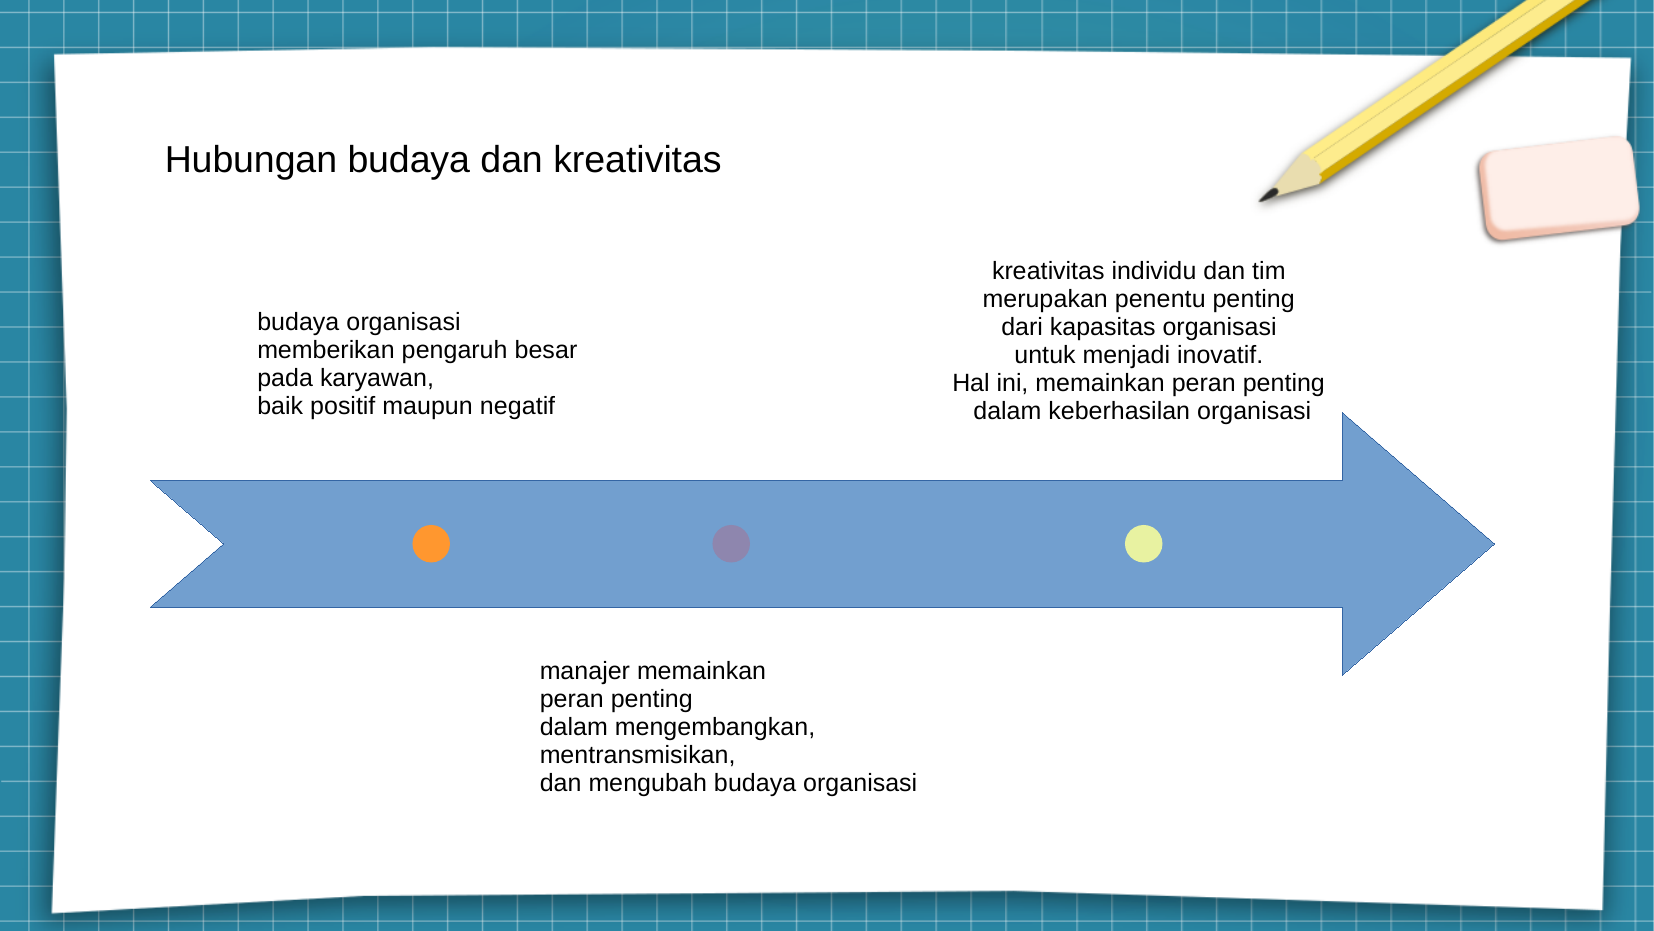

Hubungan budaya dan kreativitas
kreativitas individu dan tim
merupakan penentu penting
dari kapasitas organisasi
untuk menjadi inovatif.
Hal ini, memainkan peran penting
dalam keberhasilan organisasi
budaya organisasi
memberikan pengaruh besar
pada karyawan,
baik positif maupun negatif
manajer memainkan
peran penting
dalam mengembangkan,
mentransmisikan,
dan mengubah budaya organisasi